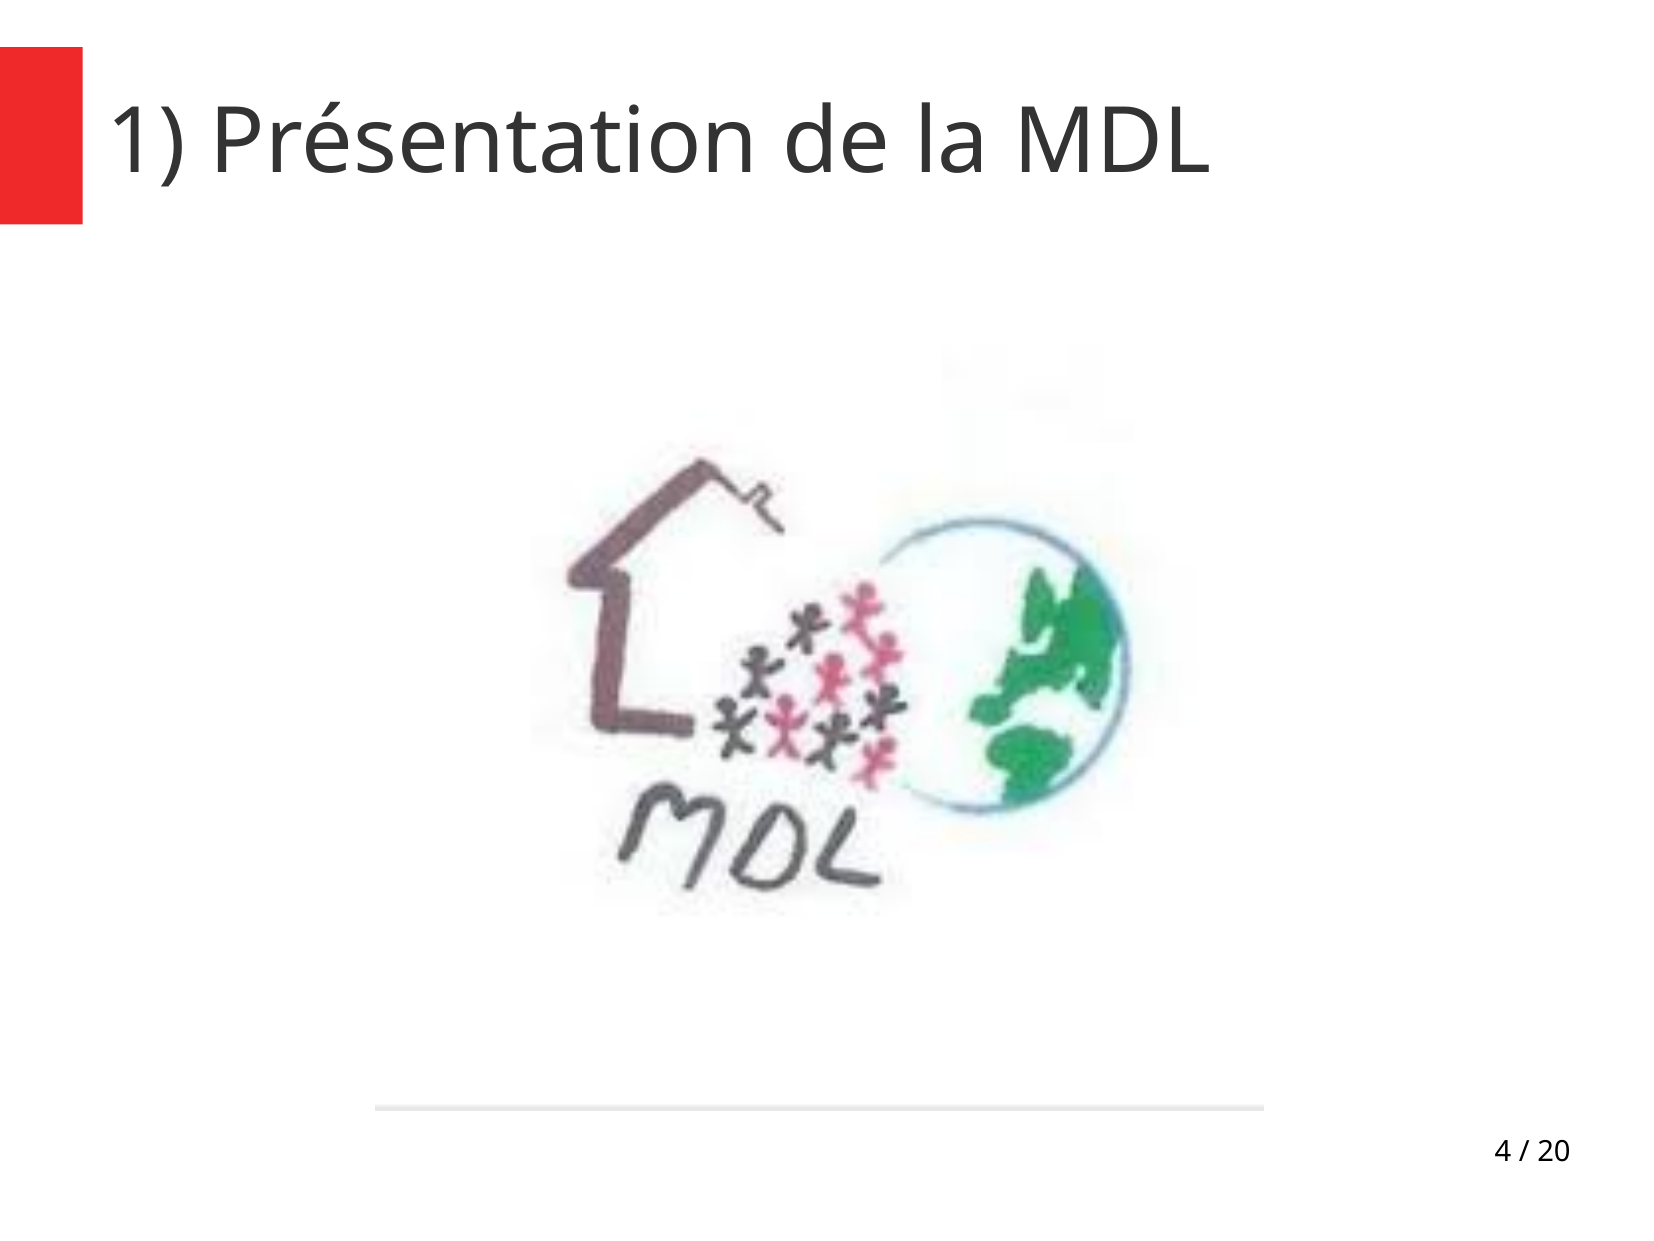

# 1) Présentation de la MDL
4